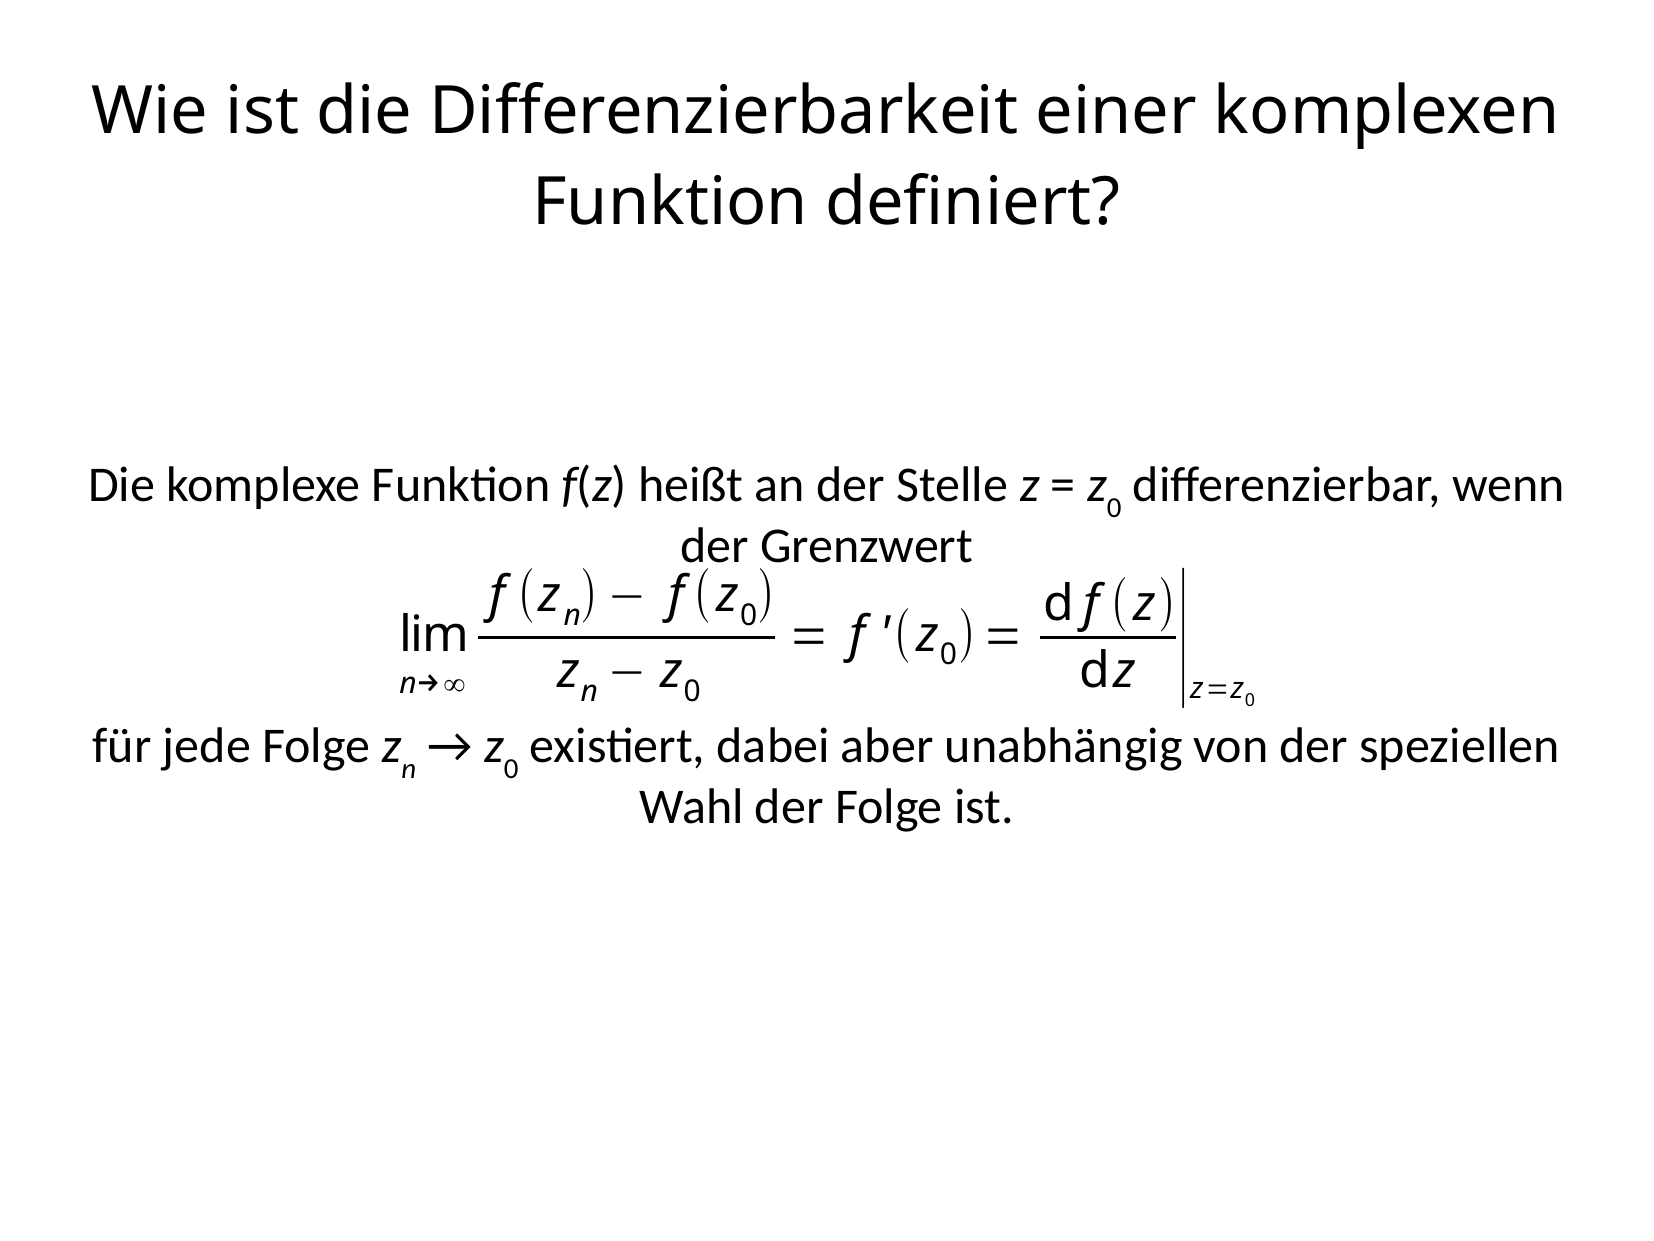

# Wie ist die Differenzierbarkeit einer komplexen Funktion definiert?
Die komplexe Funktion f(z) heißt an der Stelle z = z0 differenzierbar, wenn der Grenzwert
für jede Folge zn → z0 existiert, dabei aber unabhängig von der speziellen Wahl der Folge ist.